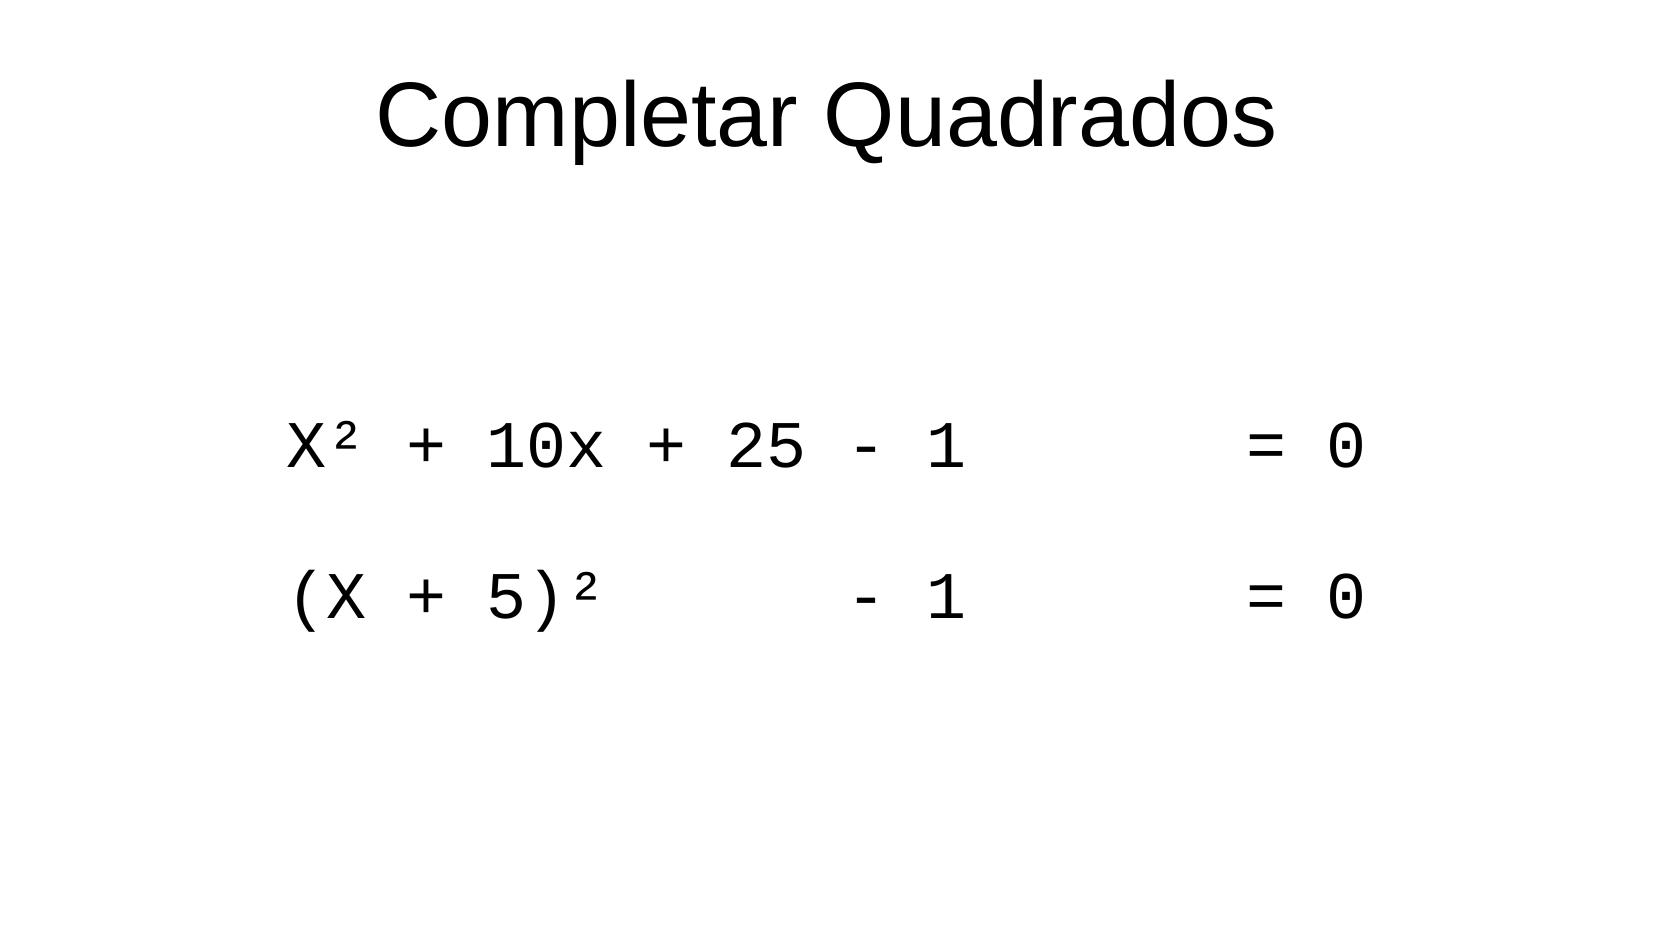

# Completar Quadrados
X² + 10x + 25 - 1 = 0
(X + 5)² - 1 = 0